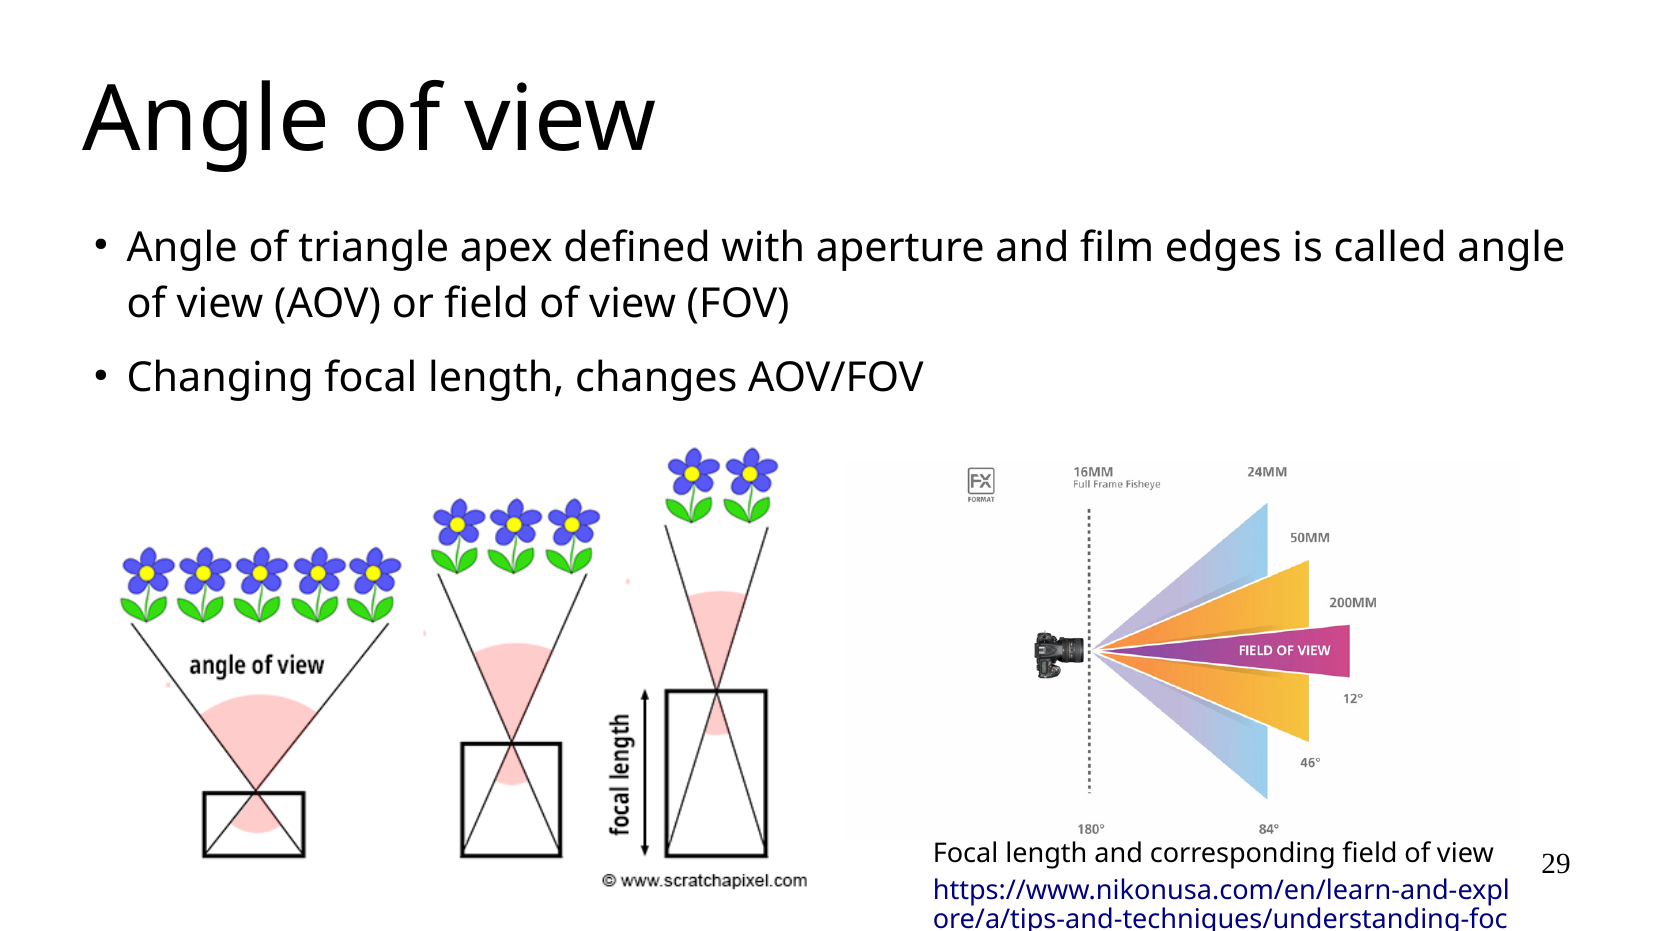

# Angle of view
Angle of triangle apex defined with aperture and film edges is called angle of view (AOV) or field of view (FOV)
Changing focal length, changes AOV/FOV
Focal length and corresponding field of viewhttps://www.nikonusa.com/en/learn-and-explore/a/tips-and-techniques/understanding-focal-length.html
29